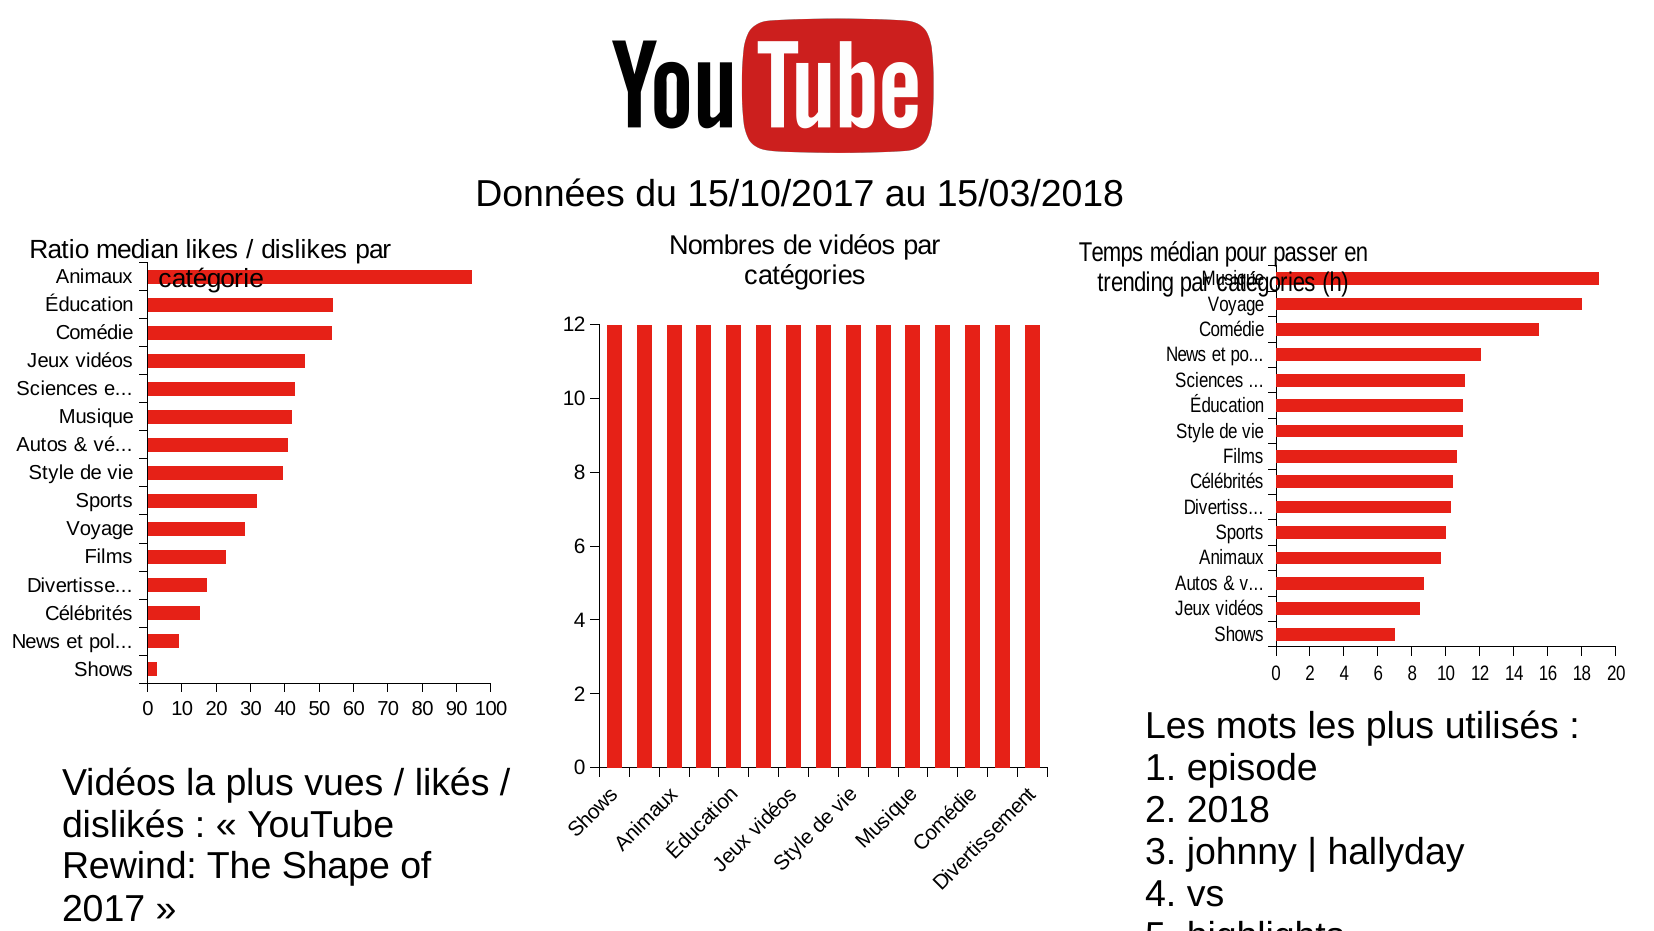

Données du 15/10/2017 au 15/03/2018
### Chart: Nombres de vidéos par catégories
| Category | Nombres de vidéos par catégorie |
|---|---|
| Shows | 52.0 |
| Voyage | 64.0 |
| Animaux | 139.0 |
| Autos & véhicules | 378.0 |
| Éducation | 422.0 |
| Sciences et technologie | 495.0 |
| Jeux vidéos | 866.0 |
| Films | 1104.0 |
| Style de vie | 1394.0 |
| News et politiques | 1808.0 |
| Musique | 2086.0 |
| Sports | 2270.0 |
| Comédie | 2513.0 |
| Célébrités | 2576.0 |
| Divertissement | 5326.0 |
### Chart: Ratio median likes / dislikes par catégorie
| Category | Ratio likes / dislikes median par catégorie |
|---|---|
| Shows | 2.86 |
| News et politiques | 9.16 |
| Célébrités | 15.34 |
| Divertissement | 17.3 |
| Films | 22.8 |
| Voyage | 28.5 |
| Sports | 32.0 |
| Style de vie | 39.39 |
| Autos & véhicules | 40.92 |
| Musique | 42.08 |
| Sciences et technologie | 42.95 |
| Jeux vidéos | 45.84 |
| Comédie | 53.66 |
| Éducation | 54.02 |
| Animaux | 94.5 |
### Chart: Temps médian pour passer en trending par catégories (h)
| Category | Temps median pour passer en trending par catégorie (h) |
|---|---|
| Shows | 7.0 |
| Jeux vidéos | 8.5 |
| Autos & véhicules | 8.71 |
| Animaux | 9.69 |
| Sports | 10.0 |
| Divertissement | 10.28 |
| Célébrités | 10.4 |
| Films | 10.66 |
| Style de vie | 11.0 |
| Éducation | 11.0 |
| Sciences et technologie | 11.12 |
| News et politiques | 12.04 |
| Comédie | 15.5 |
| Voyage | 18.0 |
| Musique | 19.0 |Les mots les plus utilisés :
1. episode
2. 2018
3. johnny | hallyday
4. vs
5. highlights
Vidéos la plus vues / likés / dislikés : « YouTube Rewind: The Shape of 2017 »